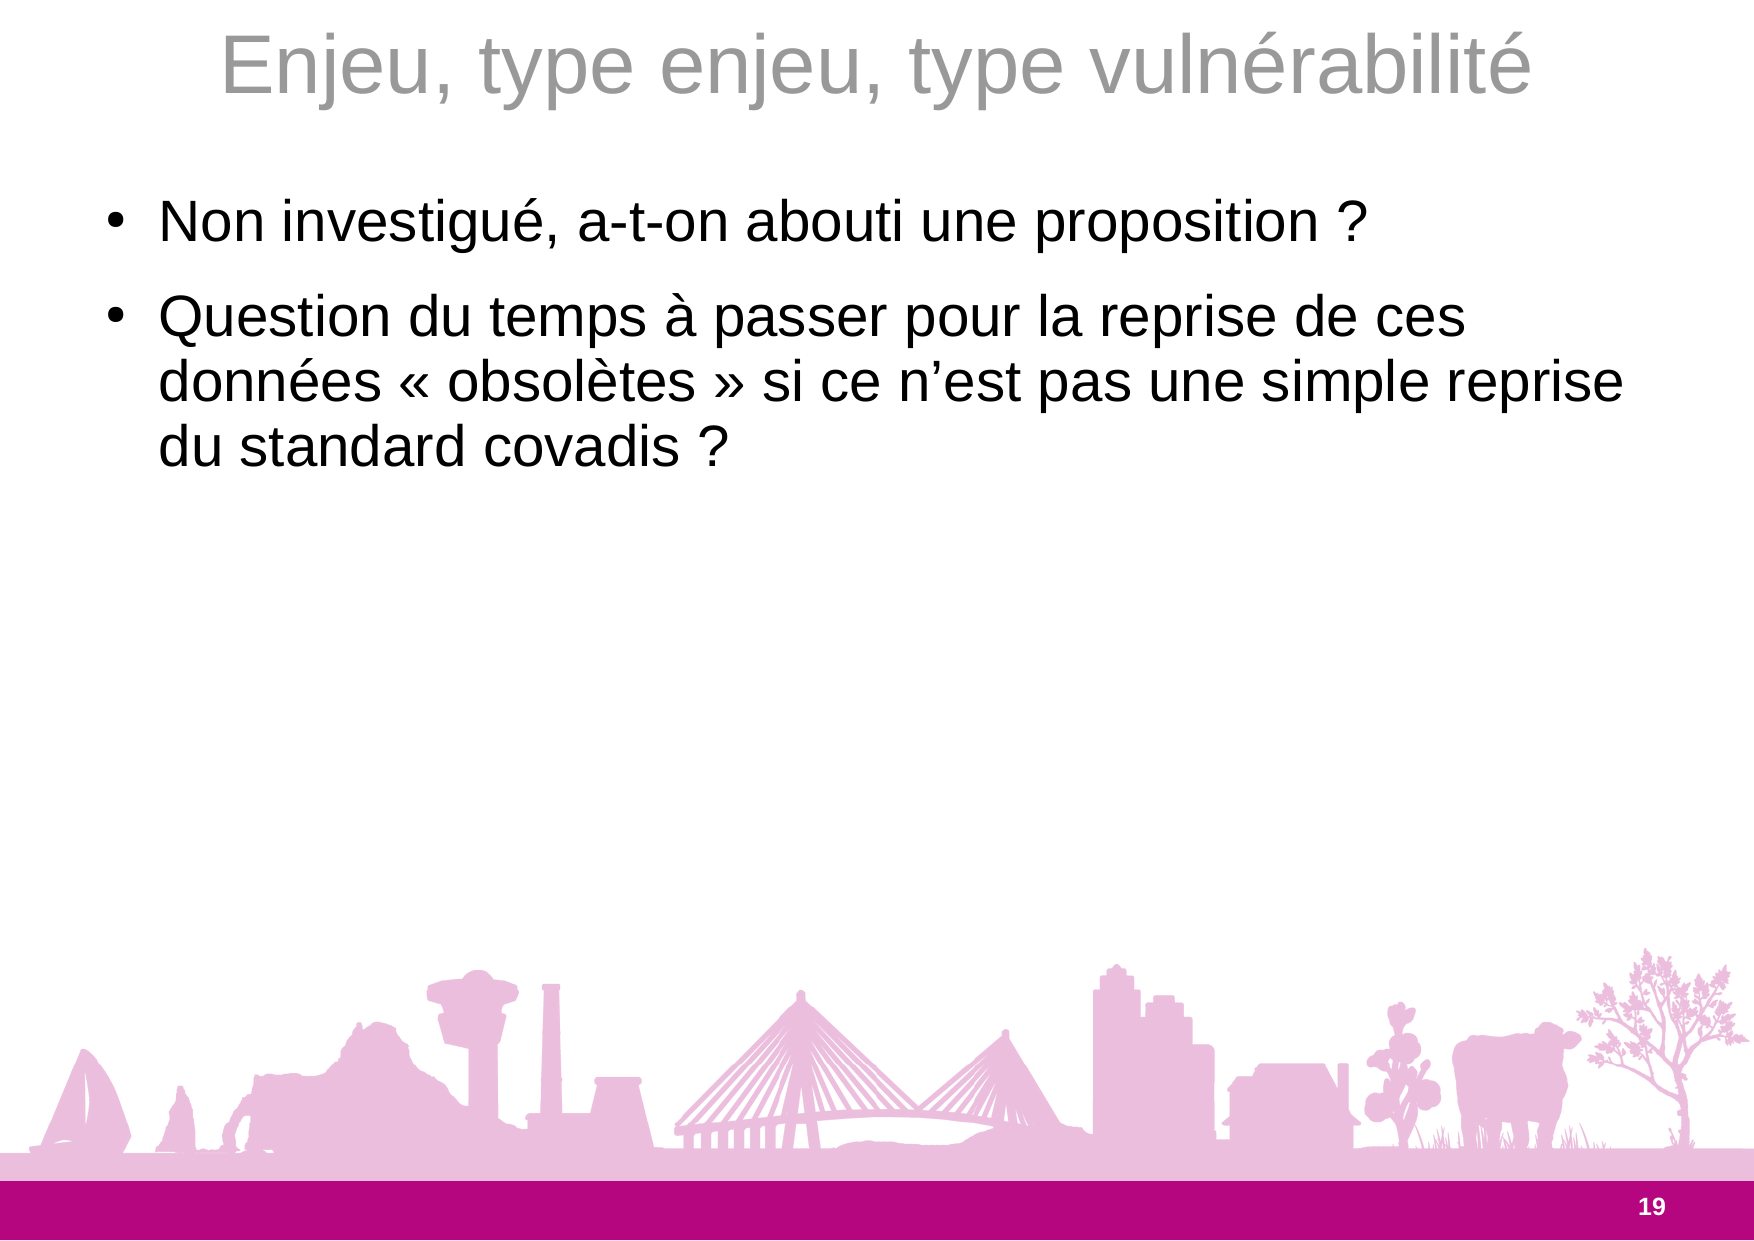

# Enjeu, type enjeu, type vulnérabilité
Non investigué, a-t-on abouti une proposition ?
Question du temps à passer pour la reprise de ces données « obsolètes » si ce n’est pas une simple reprise du standard covadis ?
19